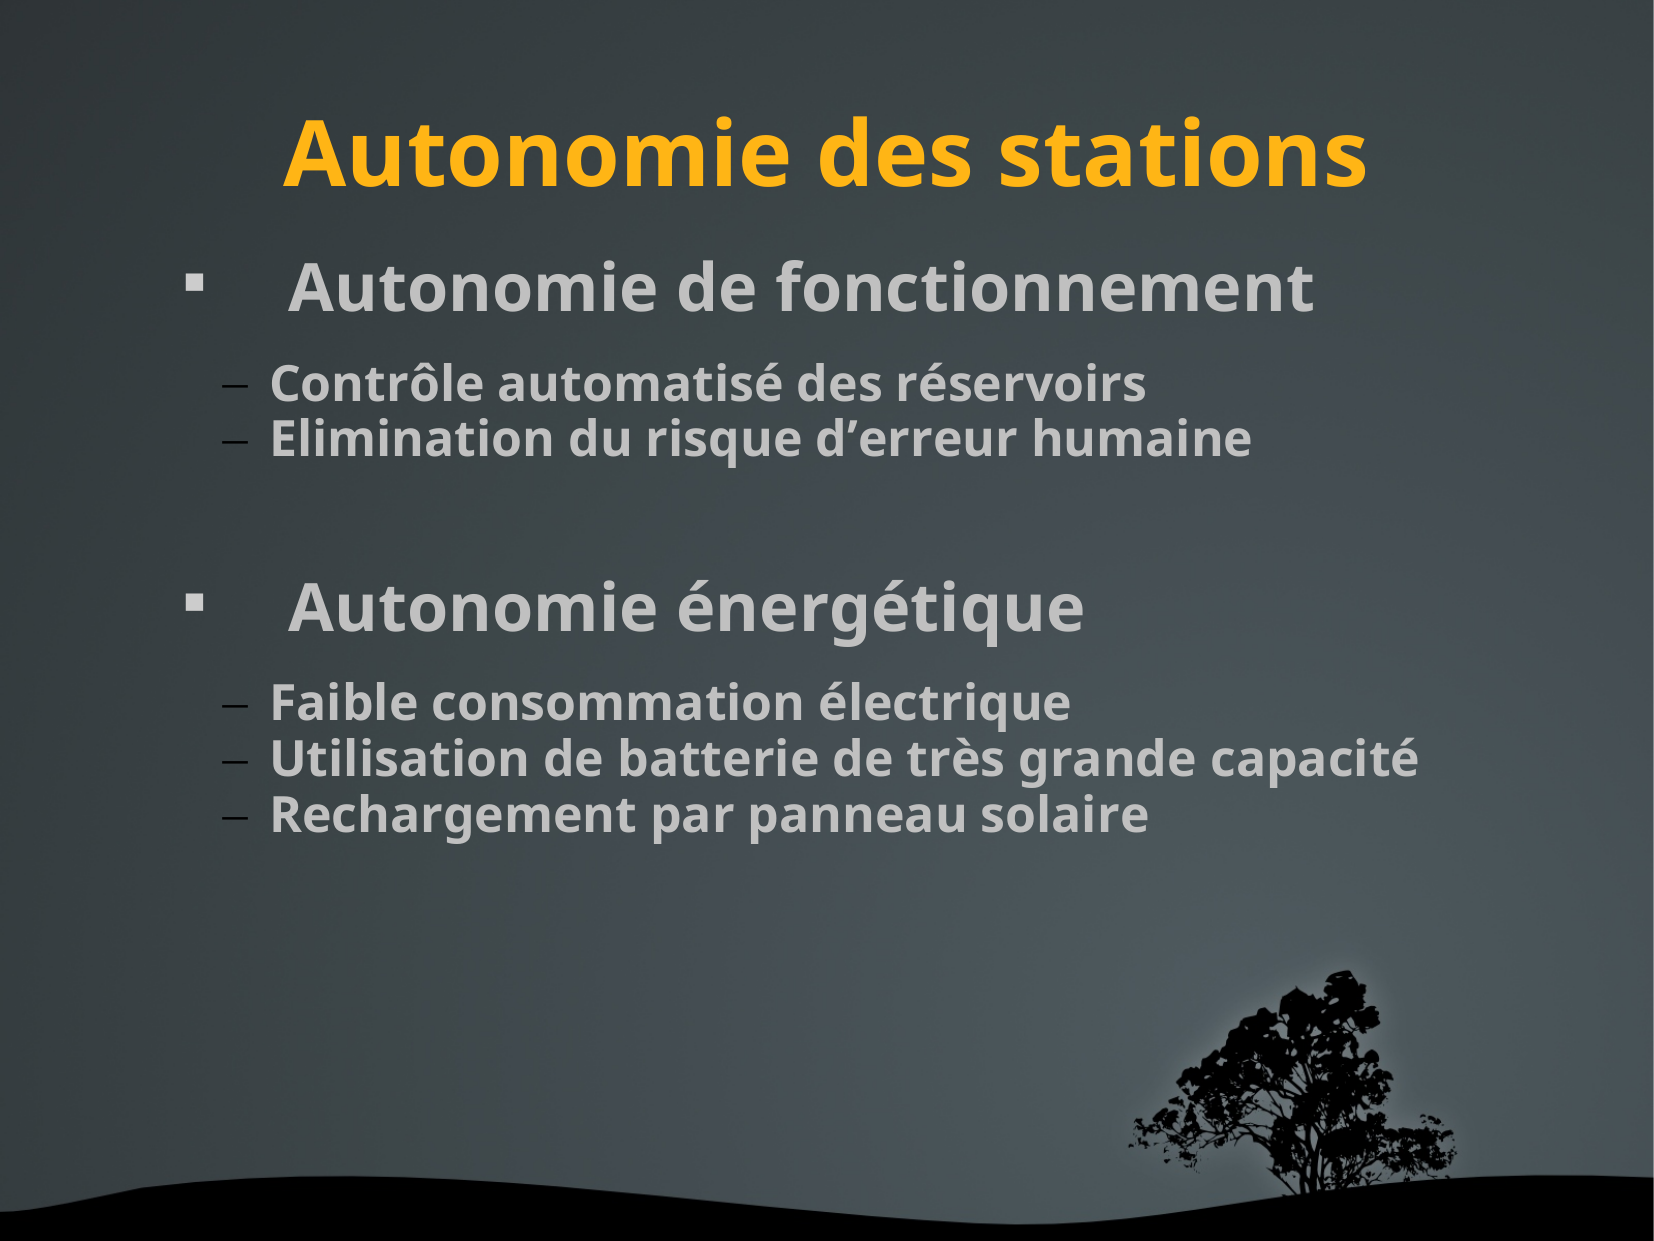

# Autonomie des stations
Autonomie de fonctionnement
Contrôle automatisé des réservoirs
Elimination du risque d’erreur humaine
Autonomie énergétique
Faible consommation électrique
Utilisation de batterie de très grande capacité
Rechargement par panneau solaire